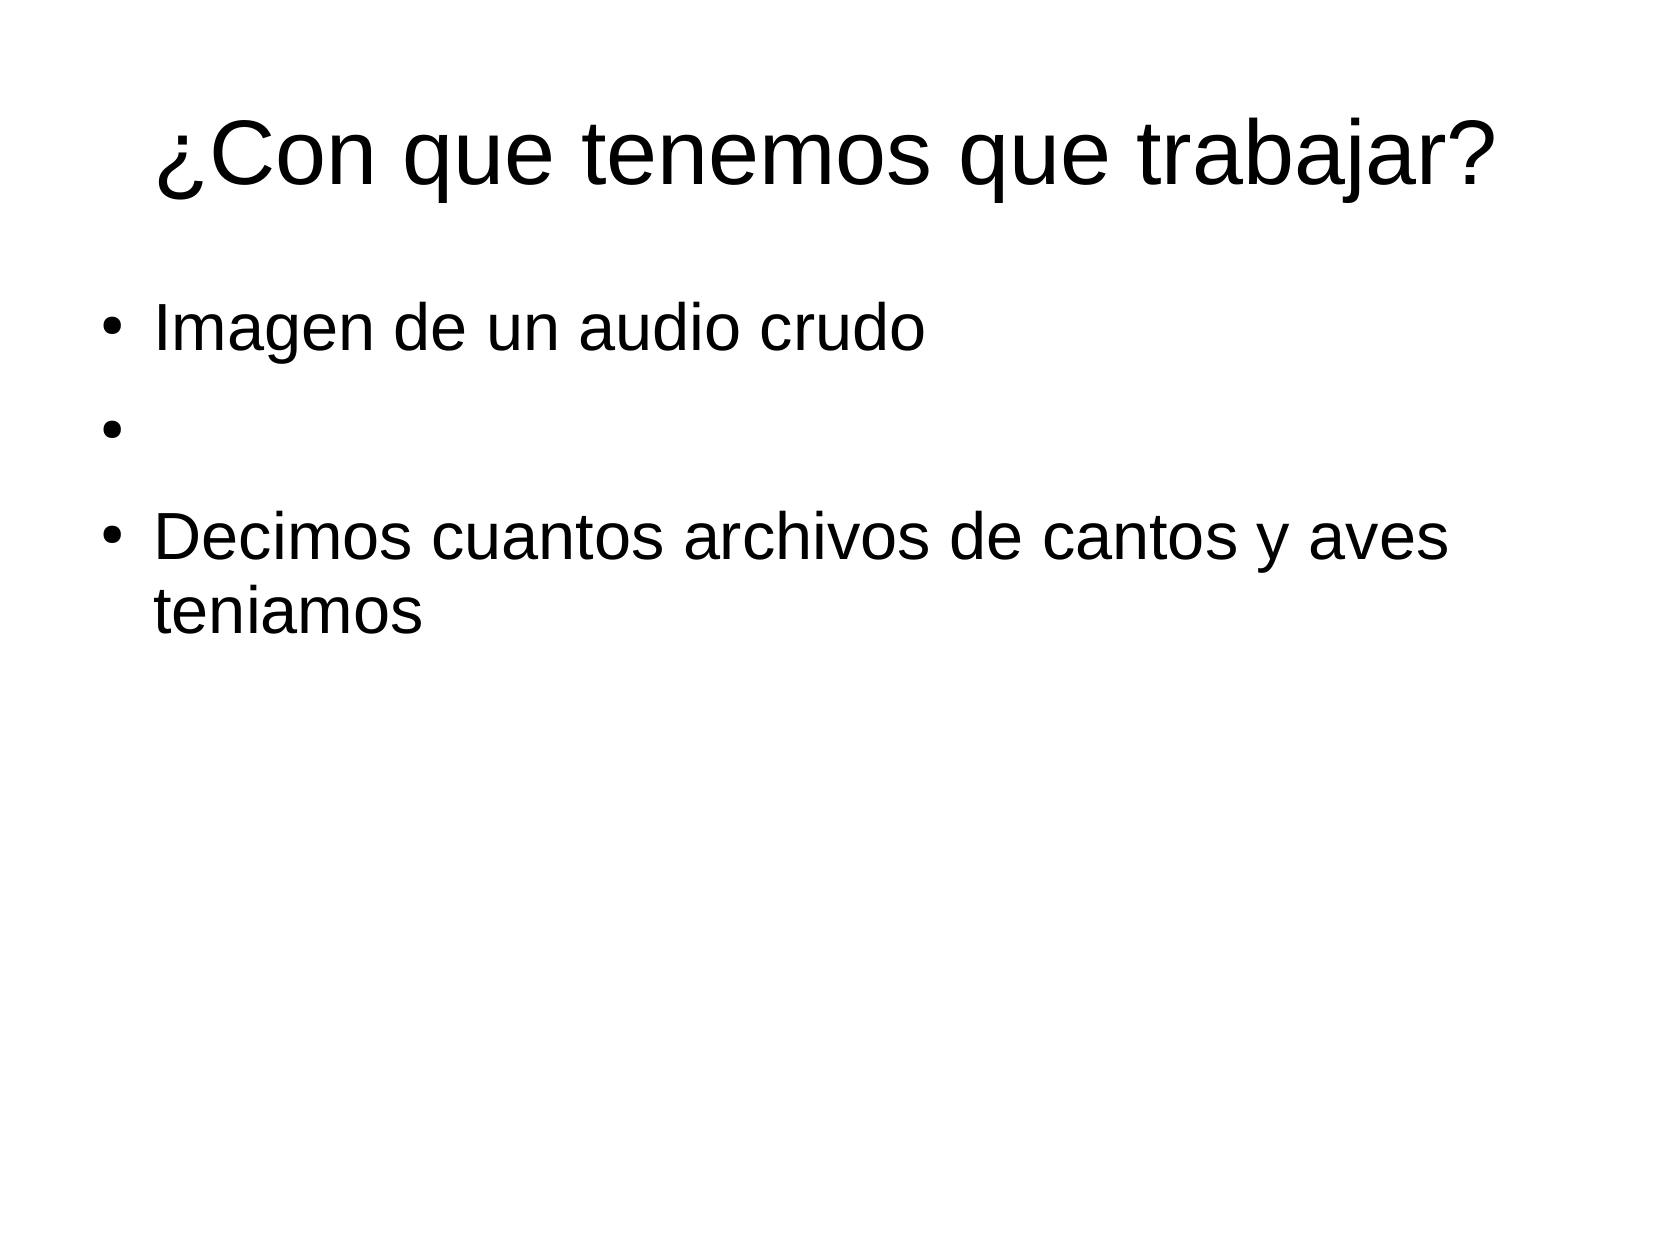

# ¿Con que tenemos que trabajar?
Imagen de un audio crudo
Decimos cuantos archivos de cantos y aves teniamos